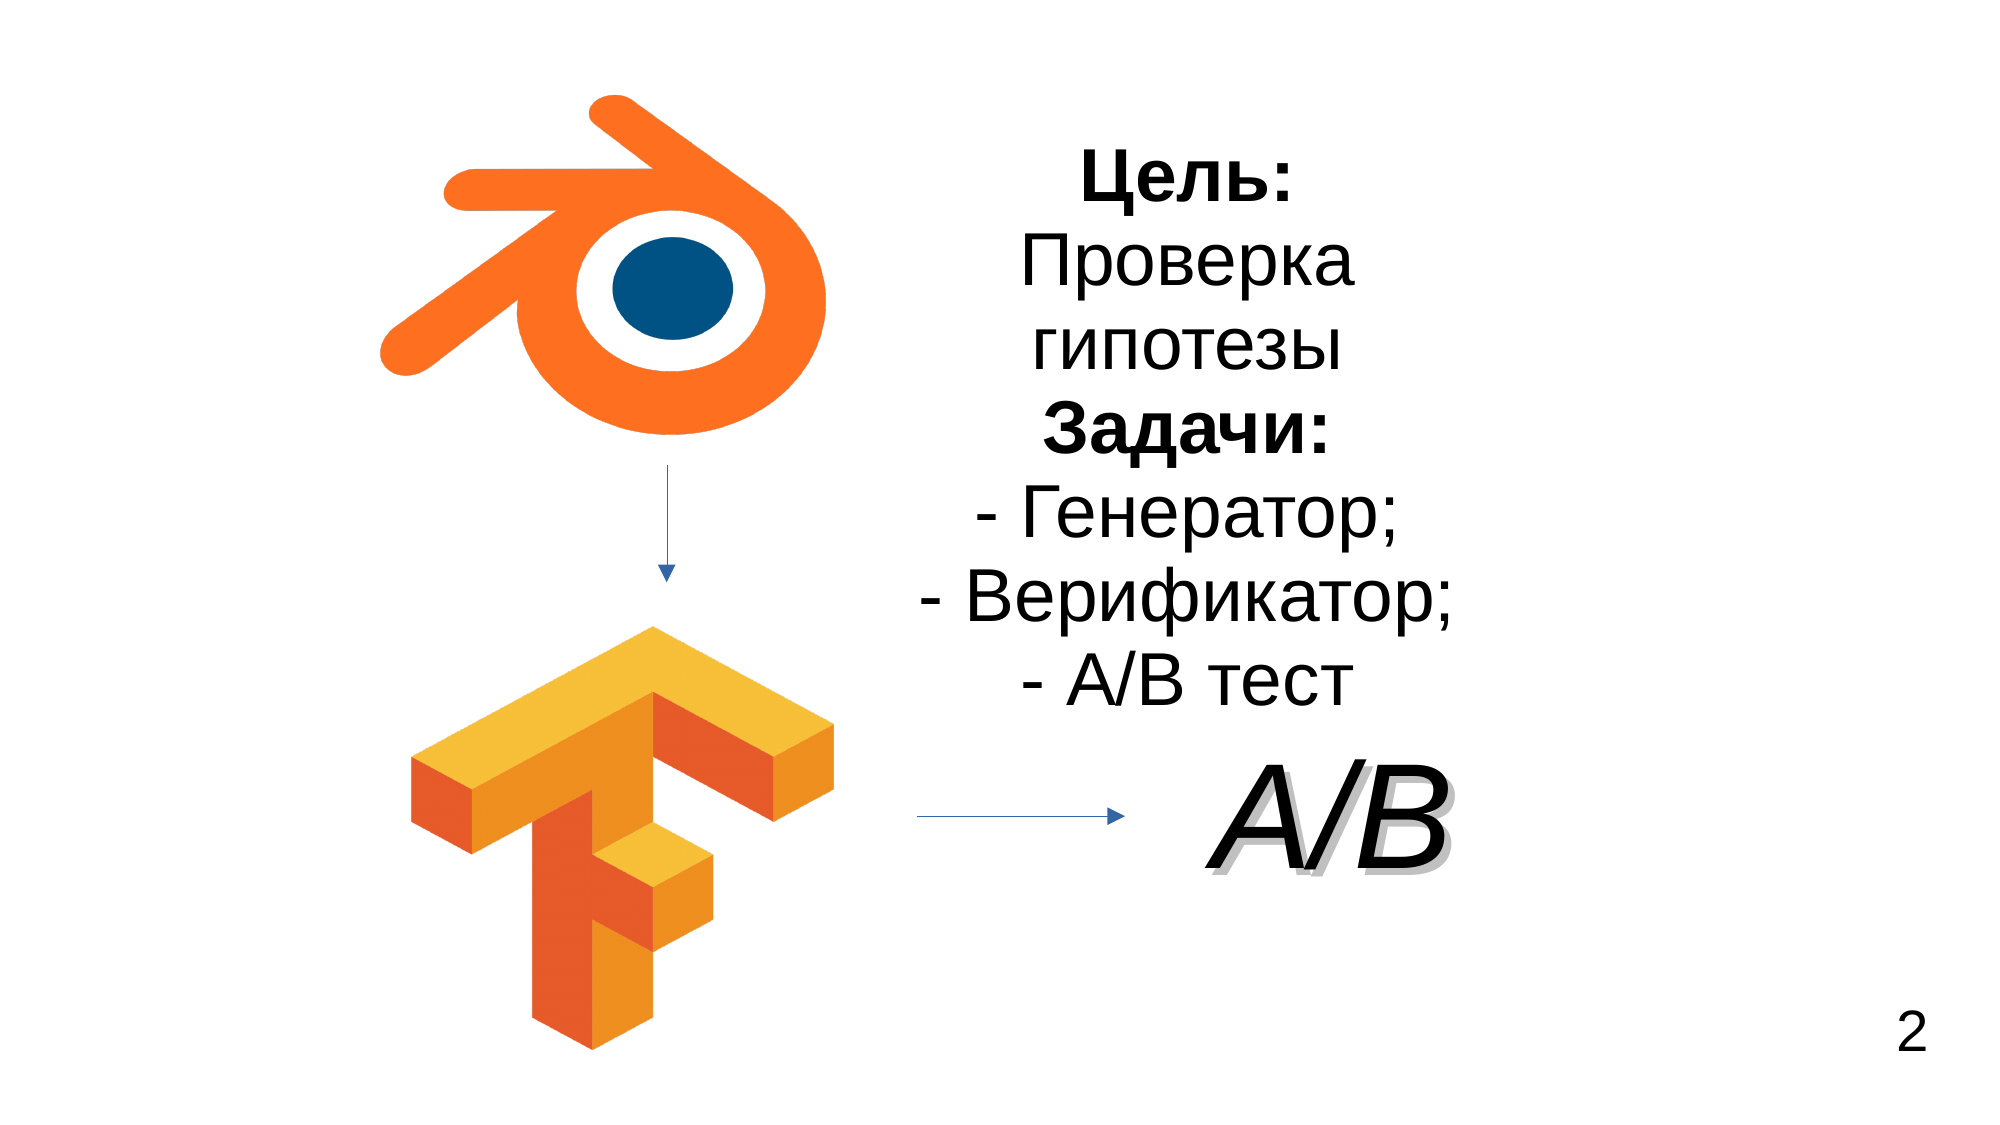

# Цель: Проверка гипотезы Задачи: - Генератор; - Верификатор; - А/В тест
A/B
2